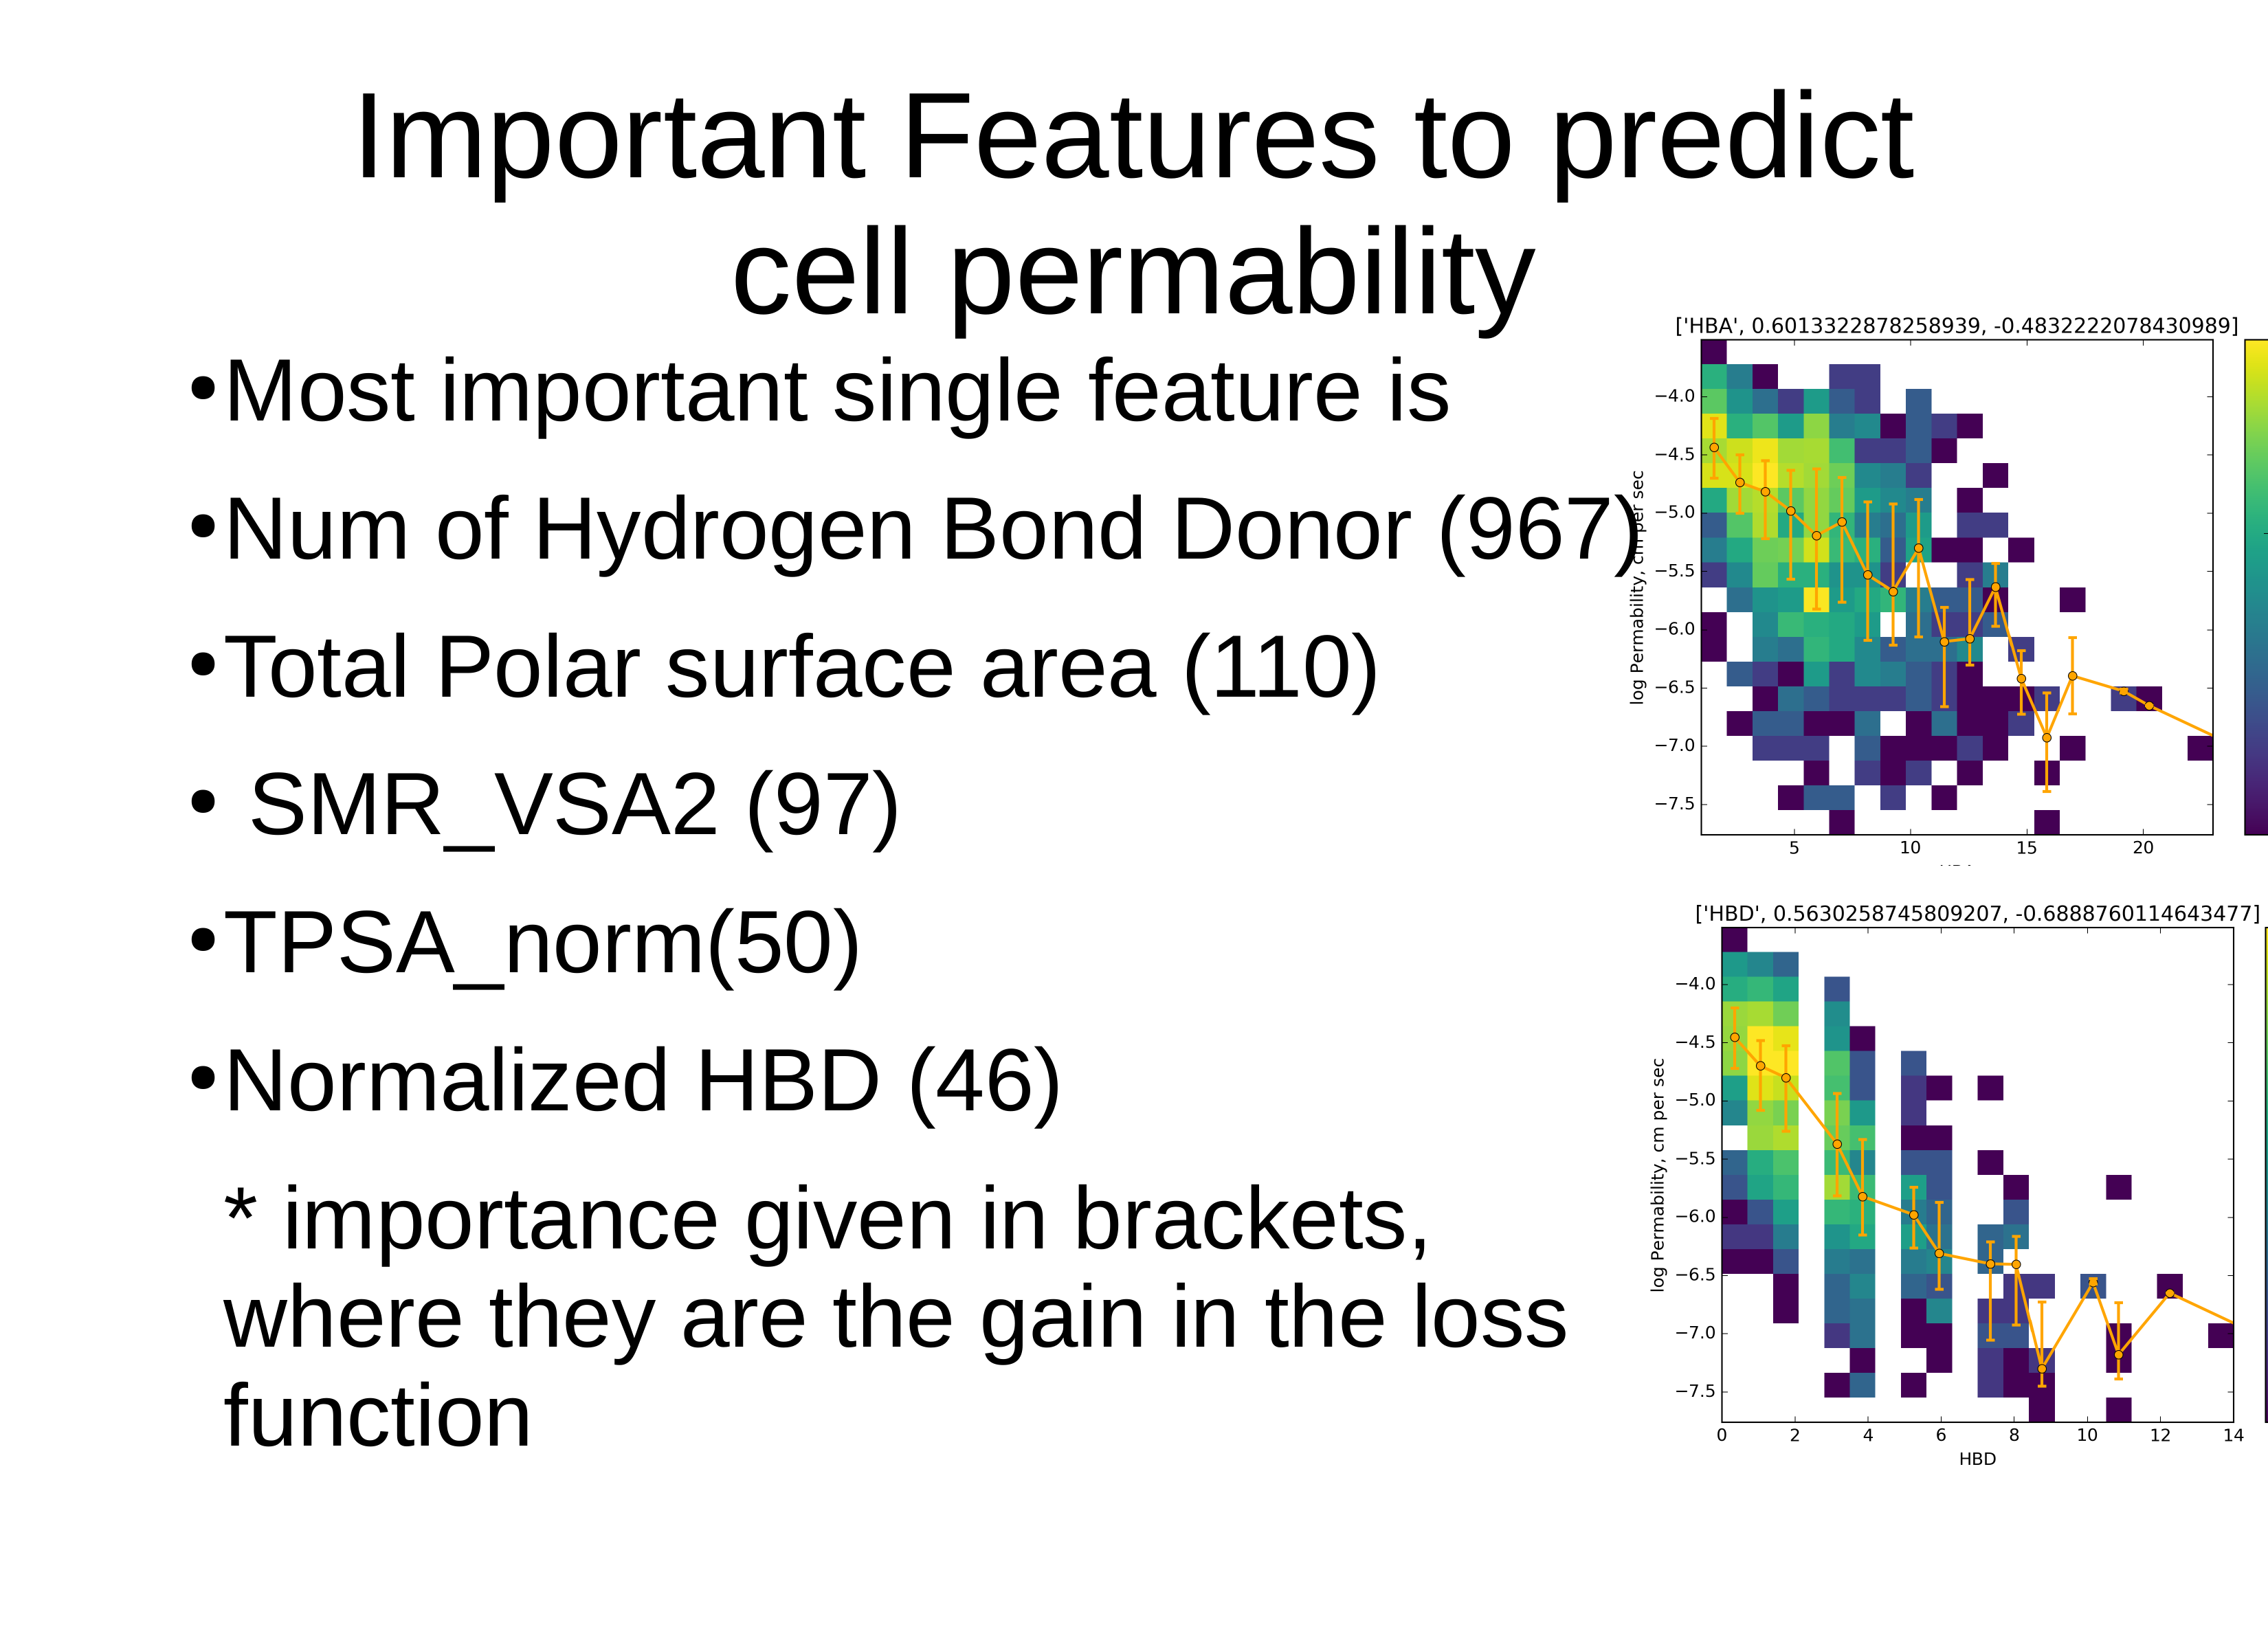

# Important Features to predict cell permability
Most important single feature is
Num of Hydrogen Bond Donor (967)
Total Polar surface area (110)
 SMR_VSA2 (97)
TPSA_norm(50)
Normalized HBD (46)
* importance given in brackets,
where they are the gain in the loss
function